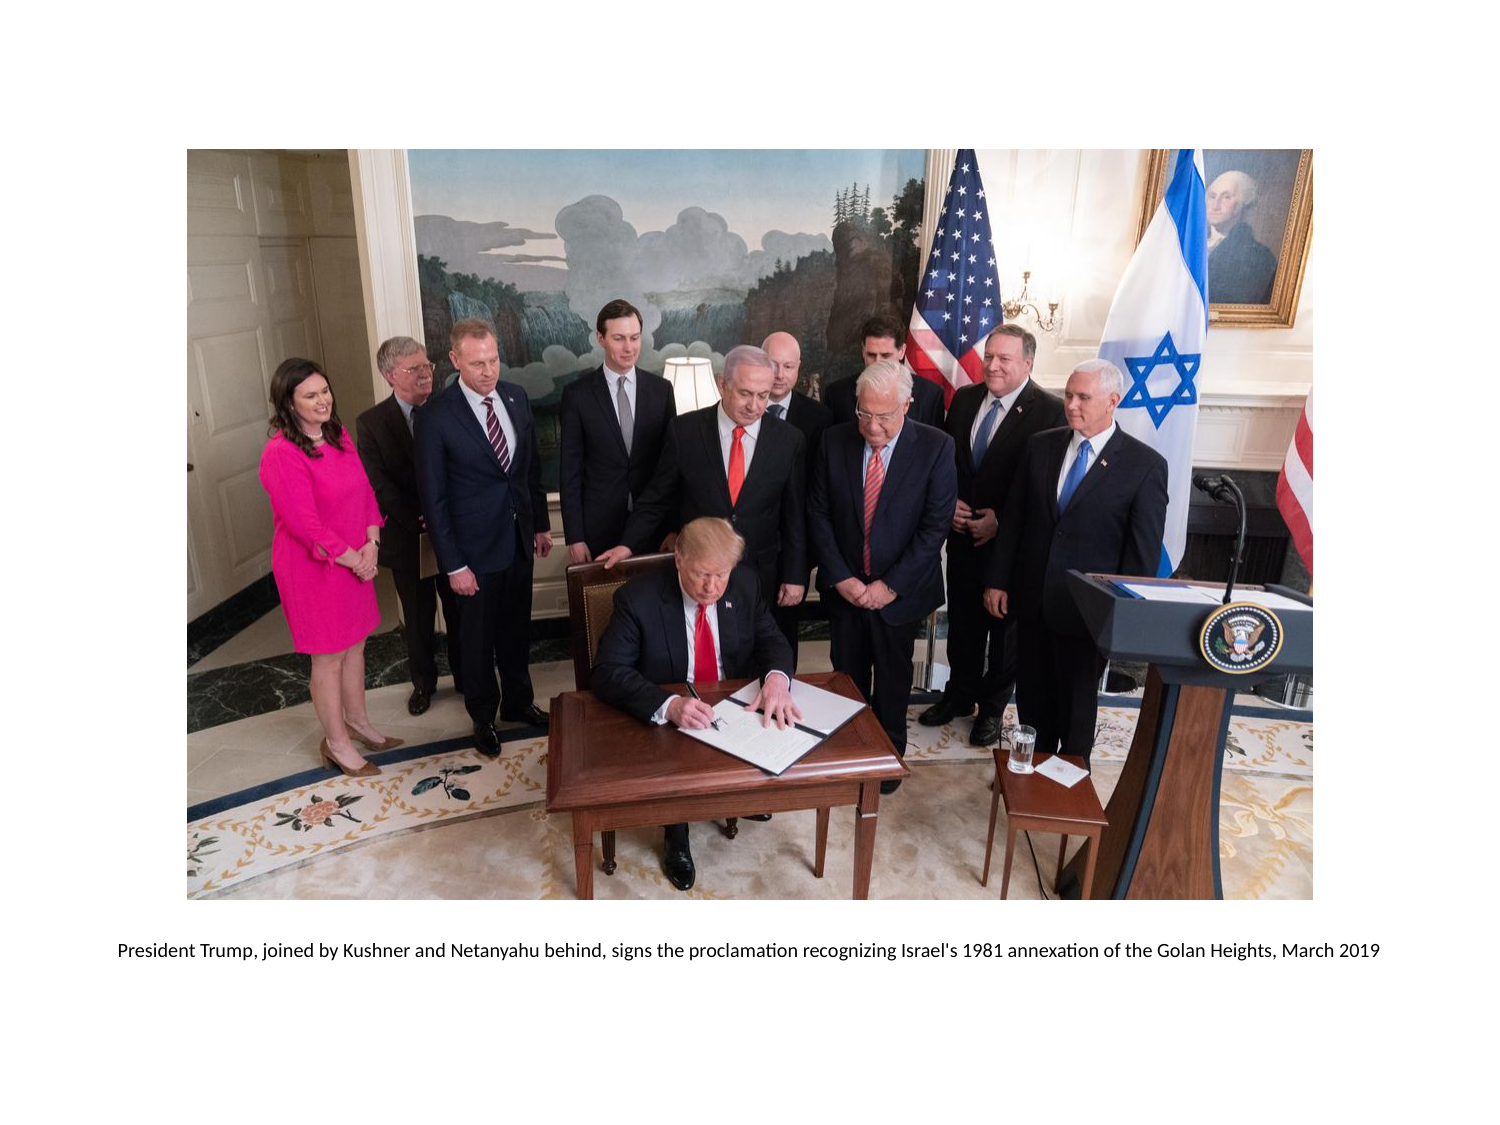

President Trump, joined by Kushner and Netanyahu behind, signs the proclamation recognizing Israel's 1981 annexation of the Golan Heights, March 2019